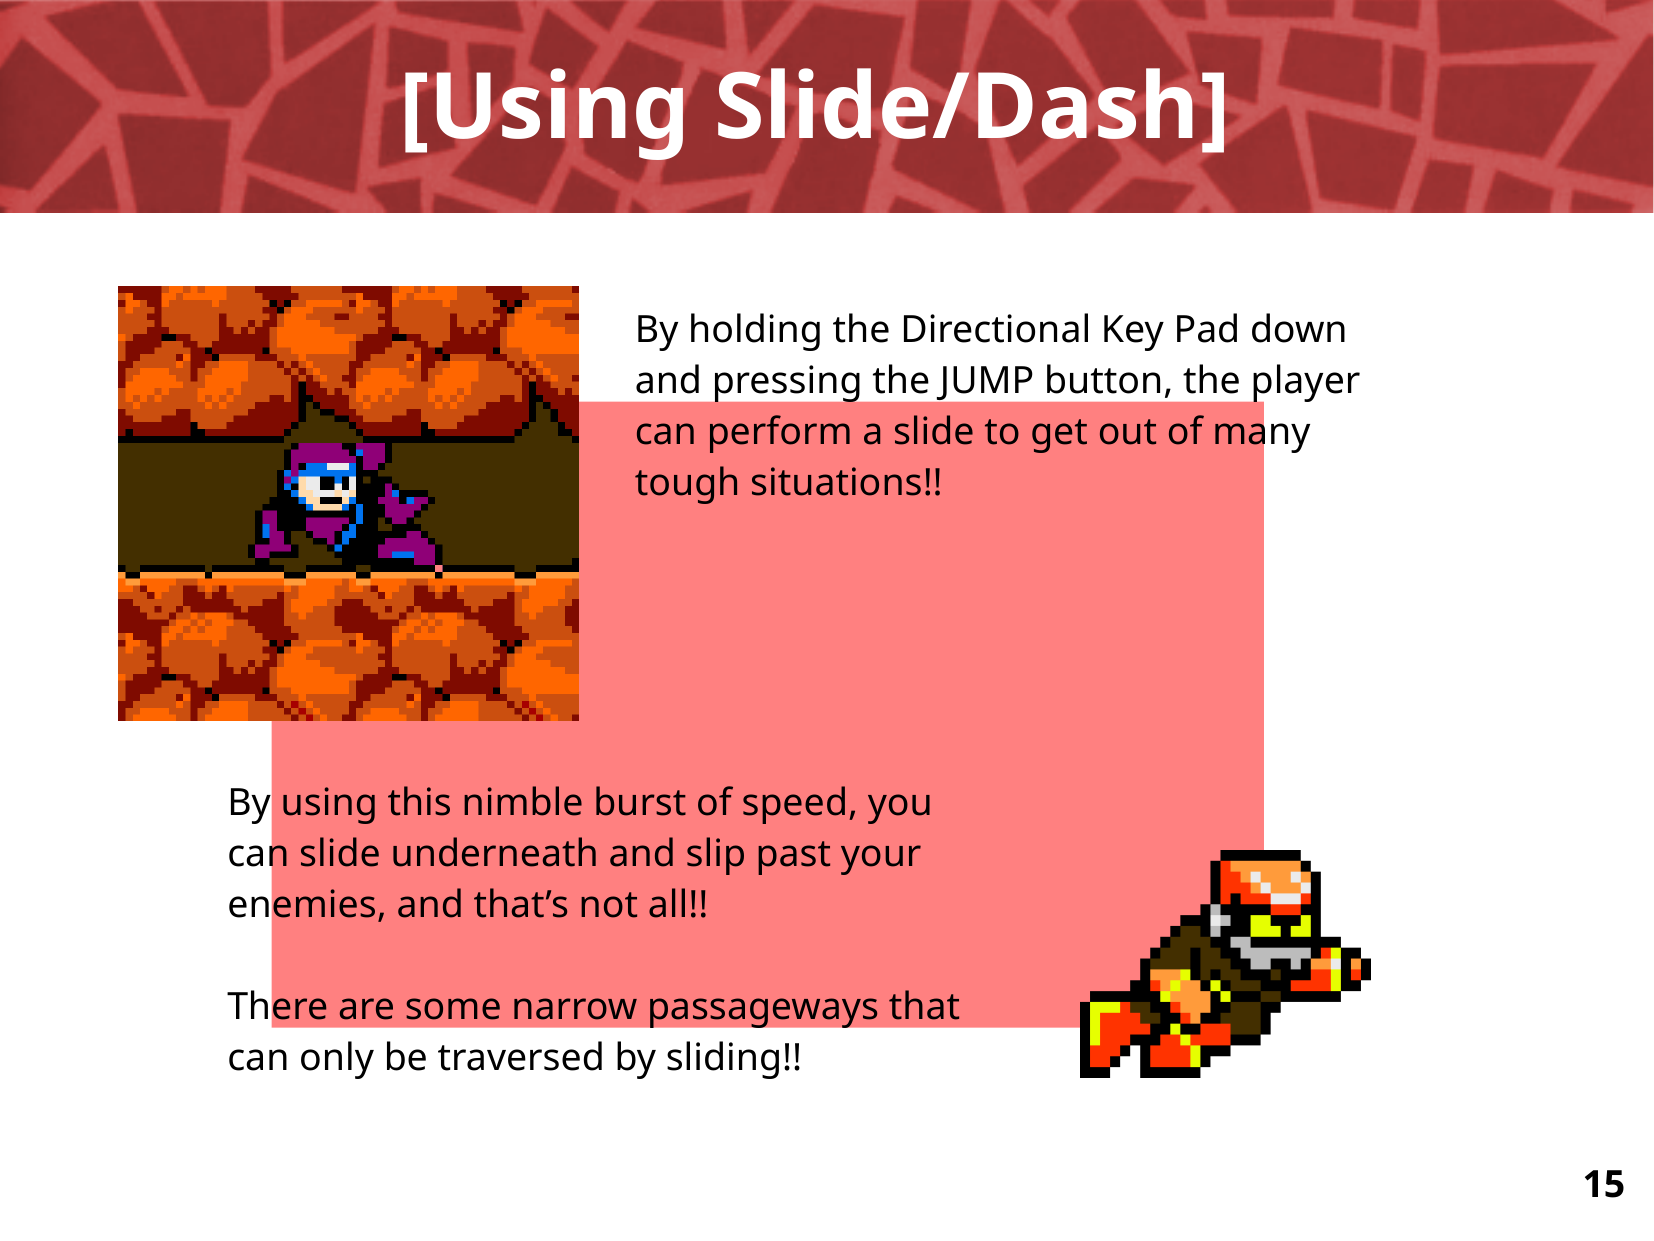

# [Using Slide/Dash]
By holding the Directional Key Pad down and pressing the JUMP button, the player can perform a slide to get out of many tough situations!!
By using this nimble burst of speed, you can slide underneath and slip past your enemies, and that’s not all!!
There are some narrow passageways that can only be traversed by sliding!!
15